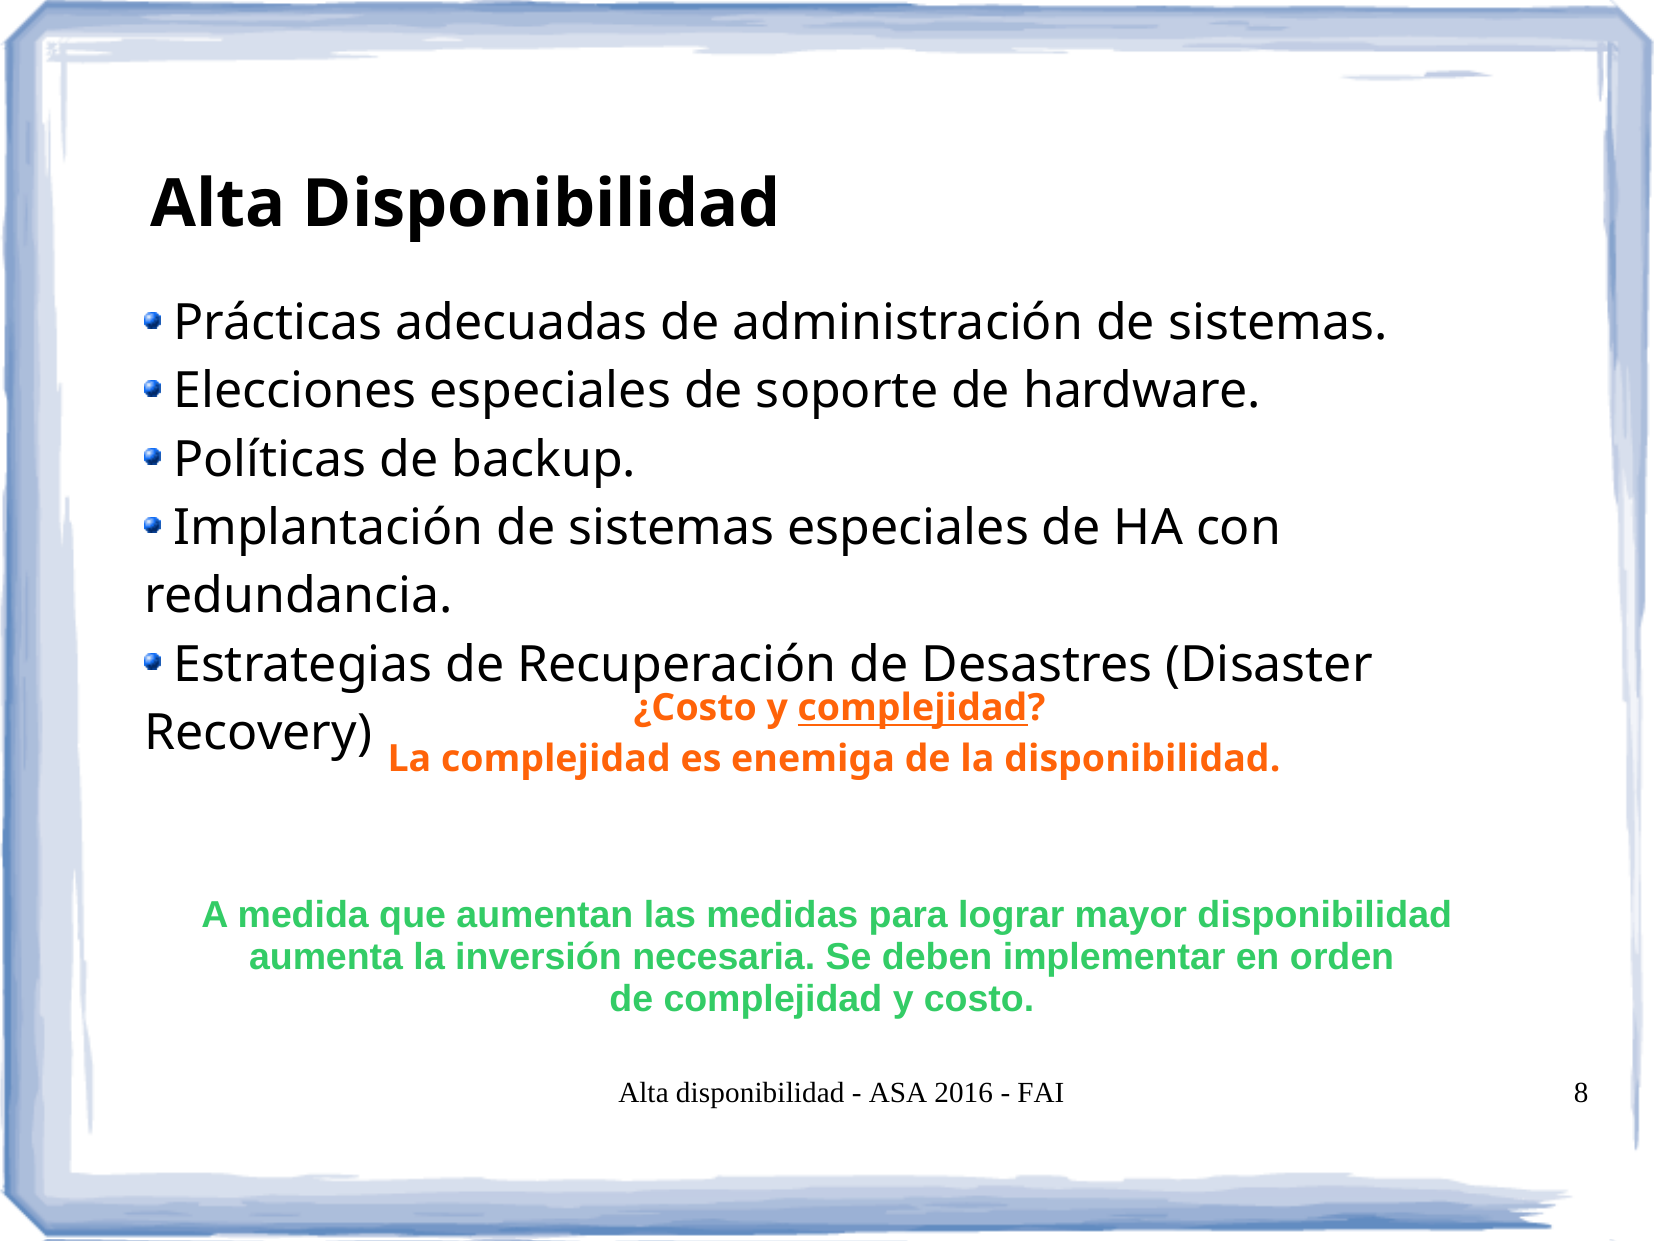

Alta Disponibilidad
 Prácticas adecuadas de administración de sistemas.
 Elecciones especiales de soporte de hardware.
 Políticas de backup.
 Implantación de sistemas especiales de HA con redundancia.
 Estrategias de Recuperación de Desastres (Disaster Recovery)
¿Costo y complejidad?
La complejidad es enemiga de la disponibilidad.
A medida que aumentan las medidas para lograr mayor disponibilidad
aumenta la inversión necesaria. Se deben implementar en orden
de complejidad y costo.
Alta disponibilidad - ASA 2016 - FAI
8